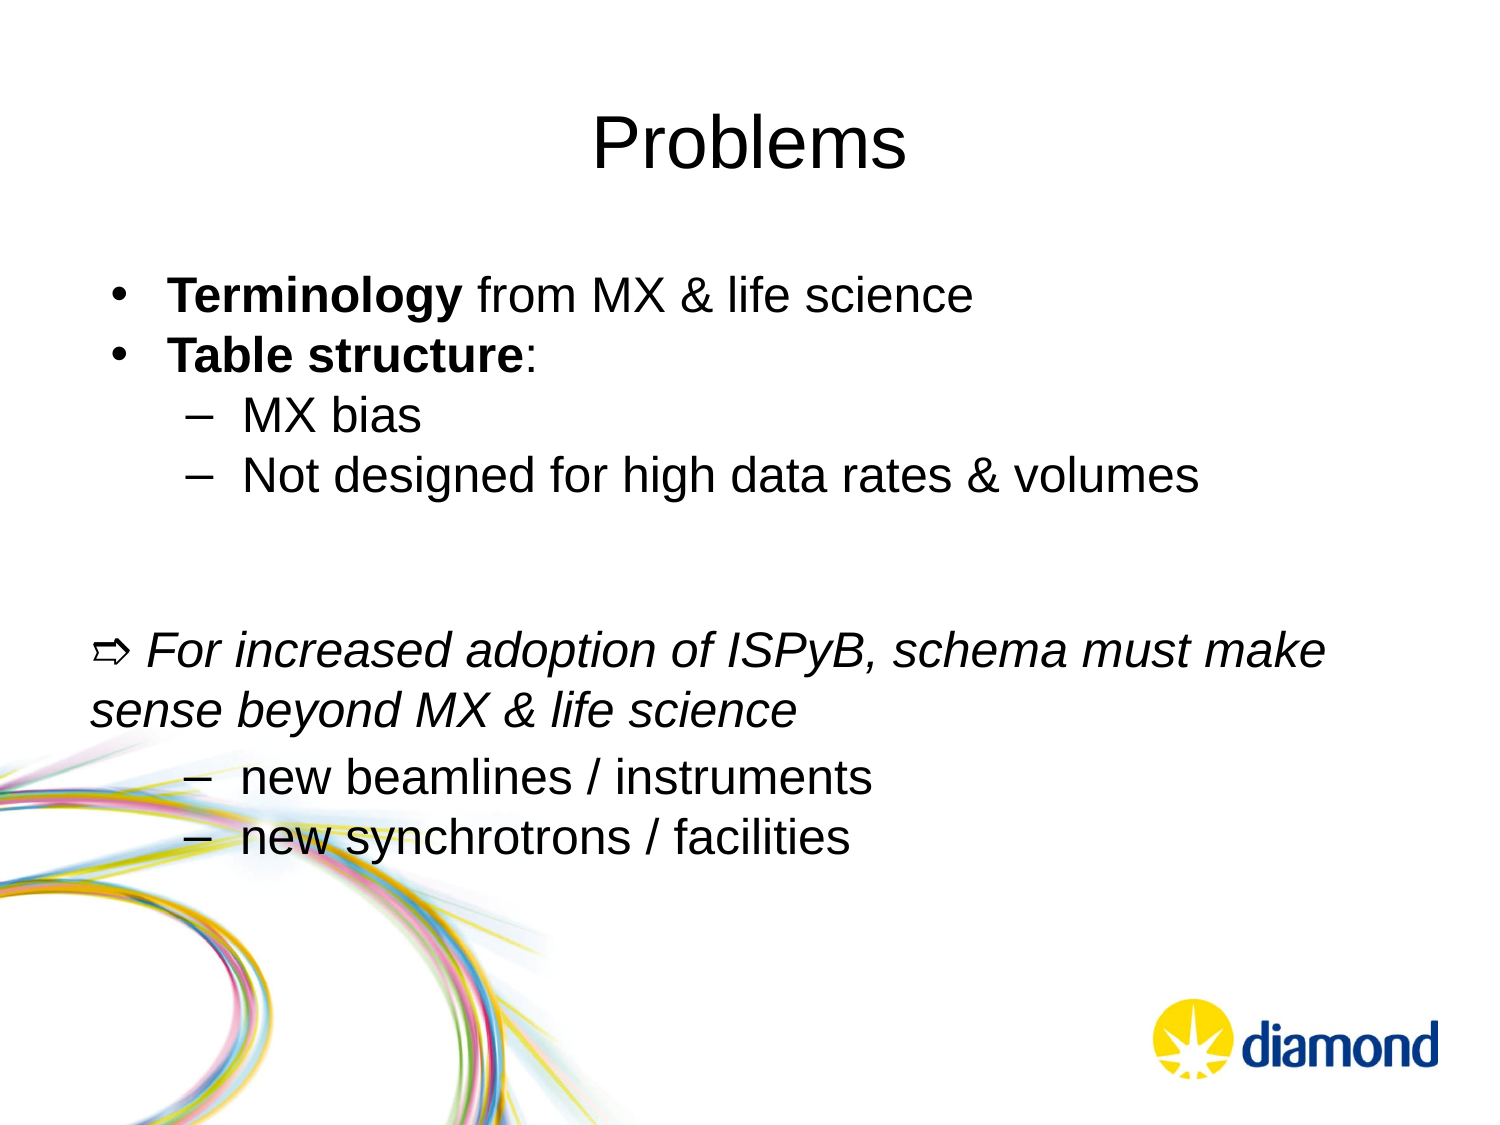

# Problems
Terminology from MX & life science
Table structure:
MX bias
Not designed for high data rates & volumes
➱ For increased adoption of ISPyB, schema must make sense beyond MX & life science
new beamlines / instruments
new synchrotrons / facilities